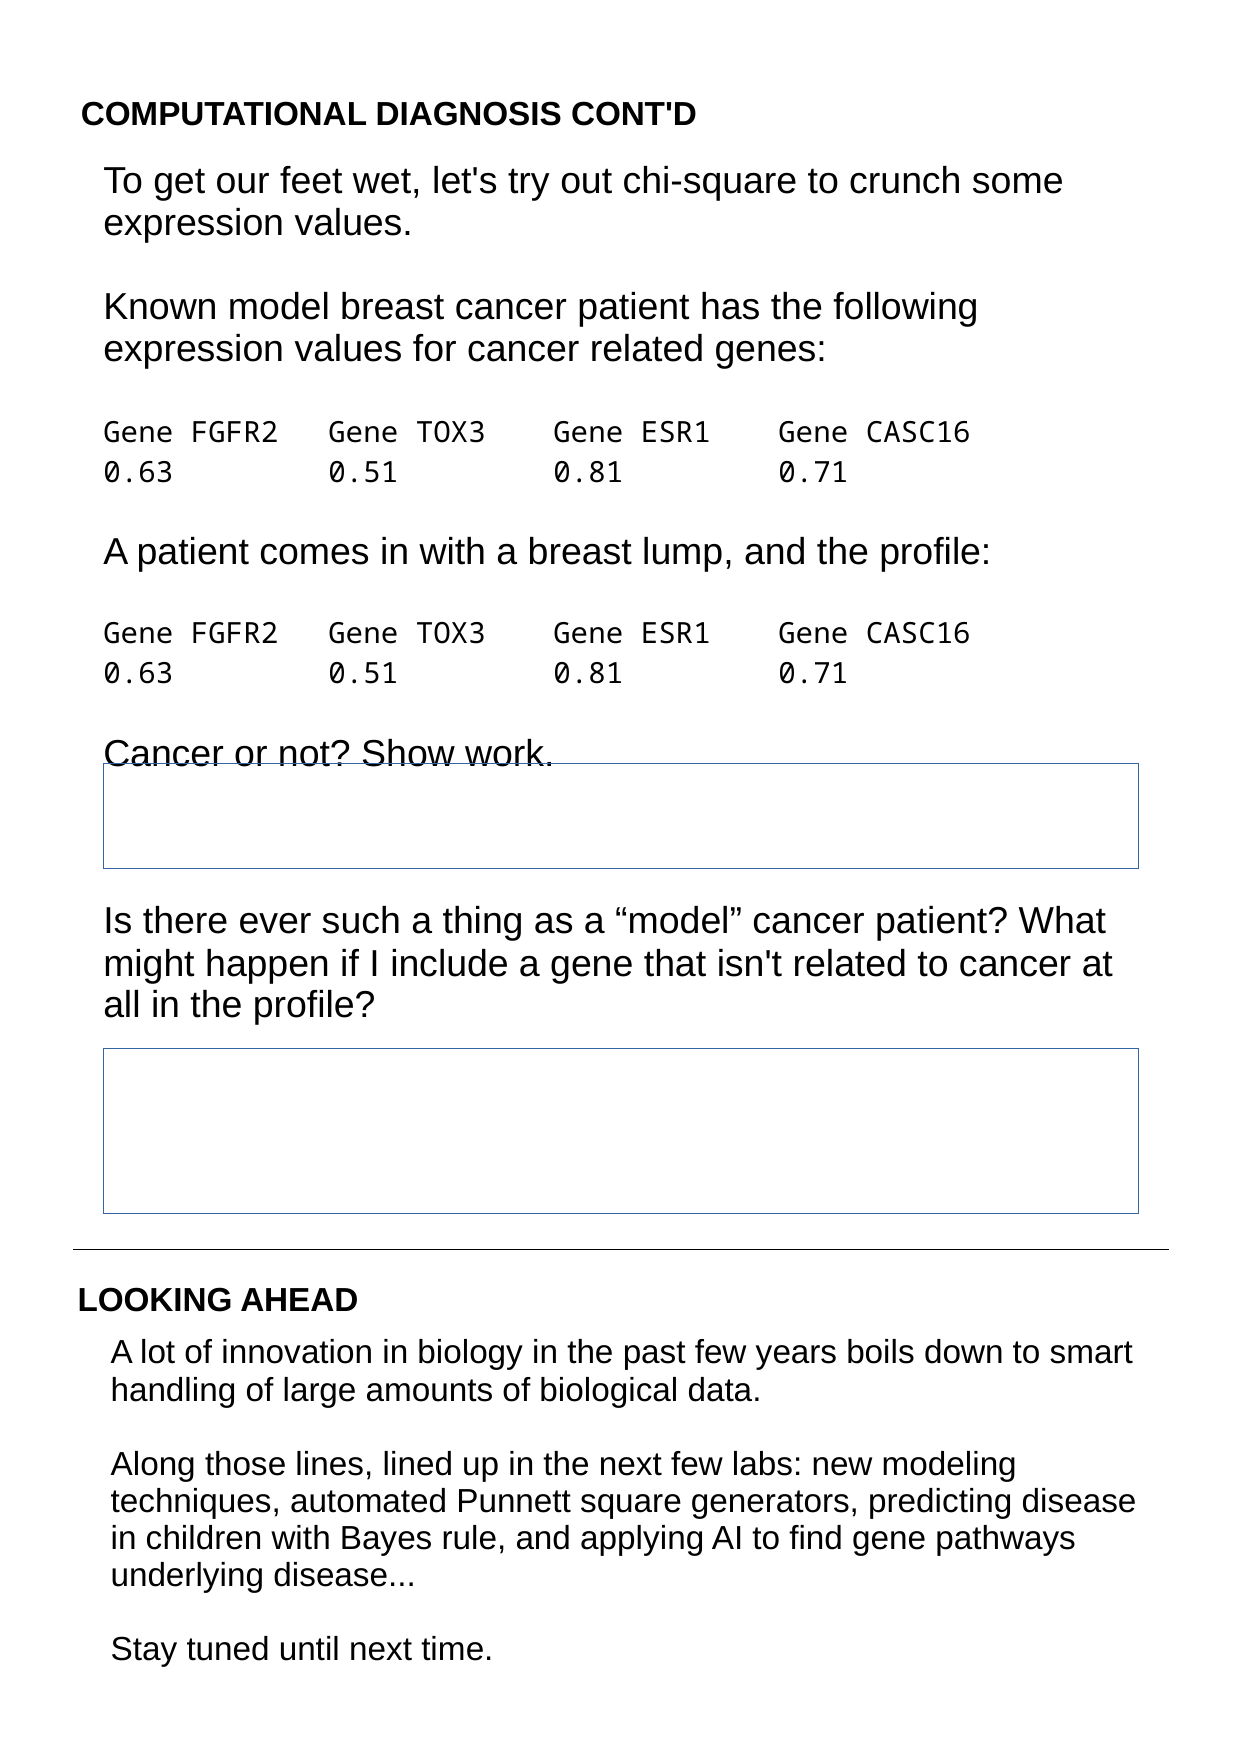

COMPUTATIONAL DIAGNOSIS CONT'D
To get our feet wet, let's try out chi-square to crunch some expression values.
Known model breast cancer patient has the following expression values for cancer related genes:
Gene FGFR2	Gene TOX3	Gene ESR1	Gene CASC16
0.63			0.51			0.81			0.71
A patient comes in with a breast lump, and the profile:
Gene FGFR2	Gene TOX3	Gene ESR1	Gene CASC16
0.63			0.51			0.81			0.71
Cancer or not? Show work.
Is there ever such a thing as a “model” cancer patient? What might happen if I include a gene that isn't related to cancer at all in the profile?
LOOKING AHEAD
A lot of innovation in biology in the past few years boils down to smart handling of large amounts of biological data.
Along those lines, lined up in the next few labs: new modeling techniques, automated Punnett square generators, predicting disease in children with Bayes rule, and applying AI to find gene pathways underlying disease...
Stay tuned until next time.